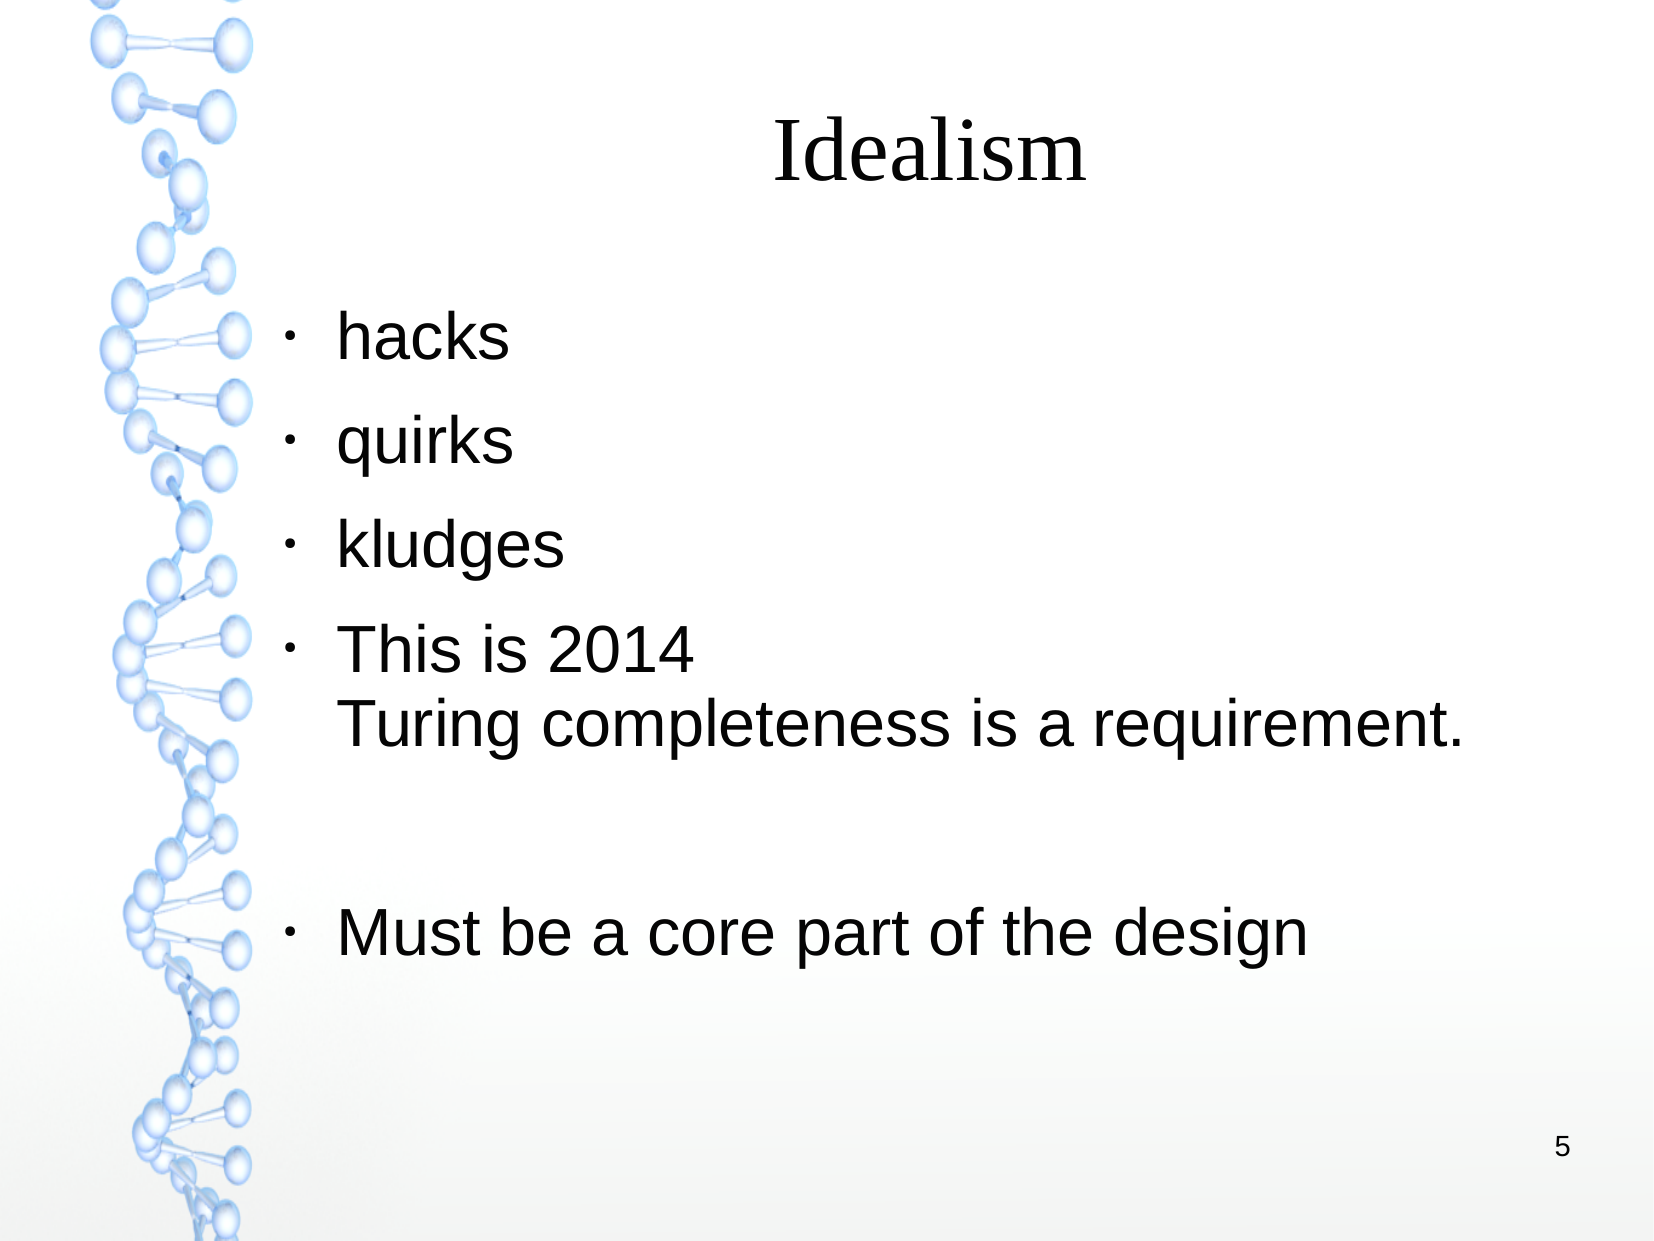

# Idealism
hacks
quirks
kludges
This is 2014
Turing completeness is a requirement.
Must be a core part of the design
5